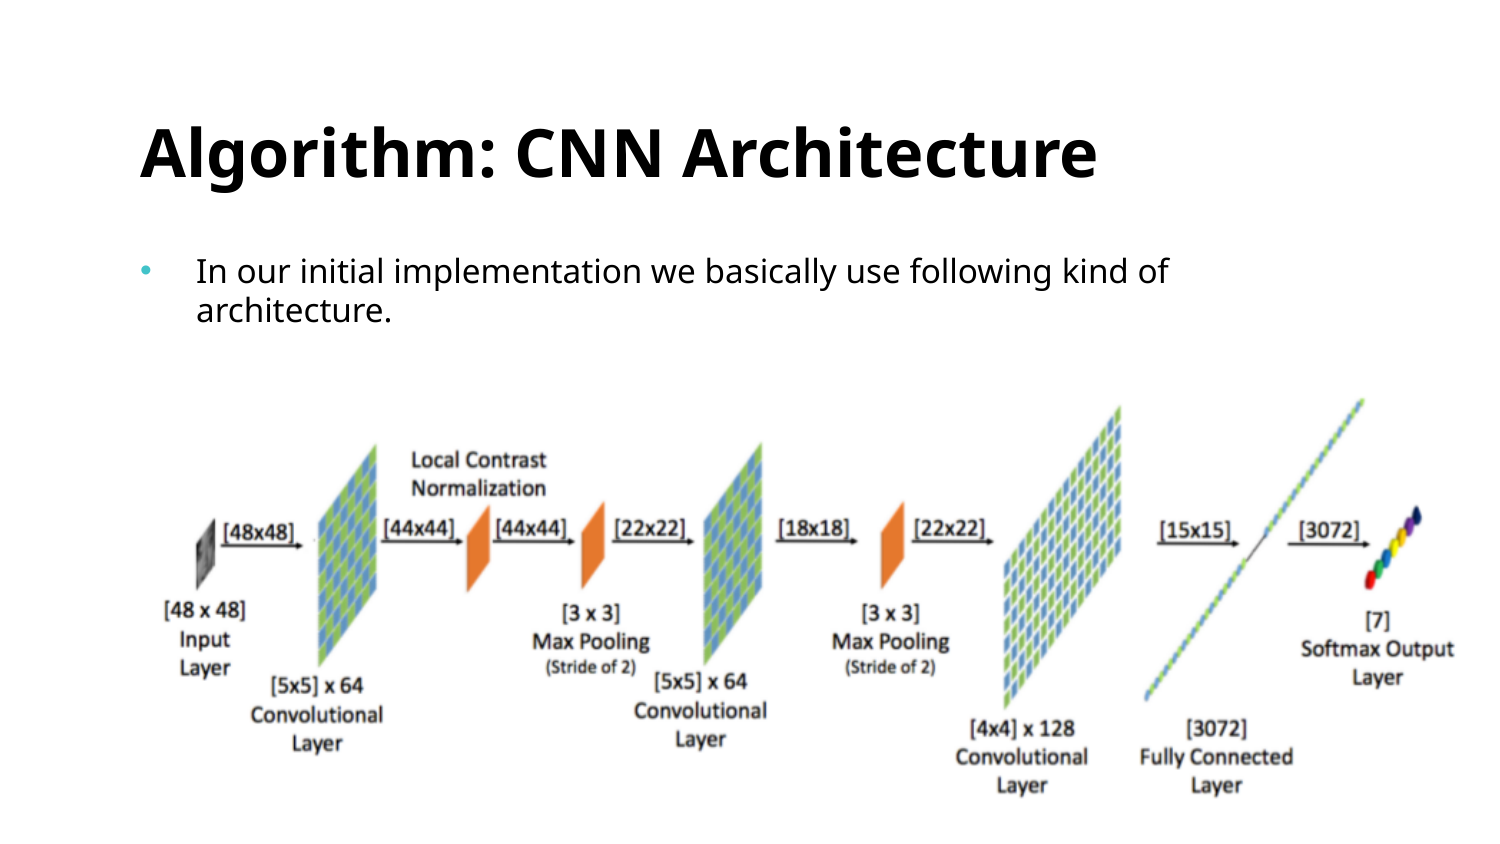

# Algorithm: CNN Architecture
In our initial implementation we basically use following kind of architecture.